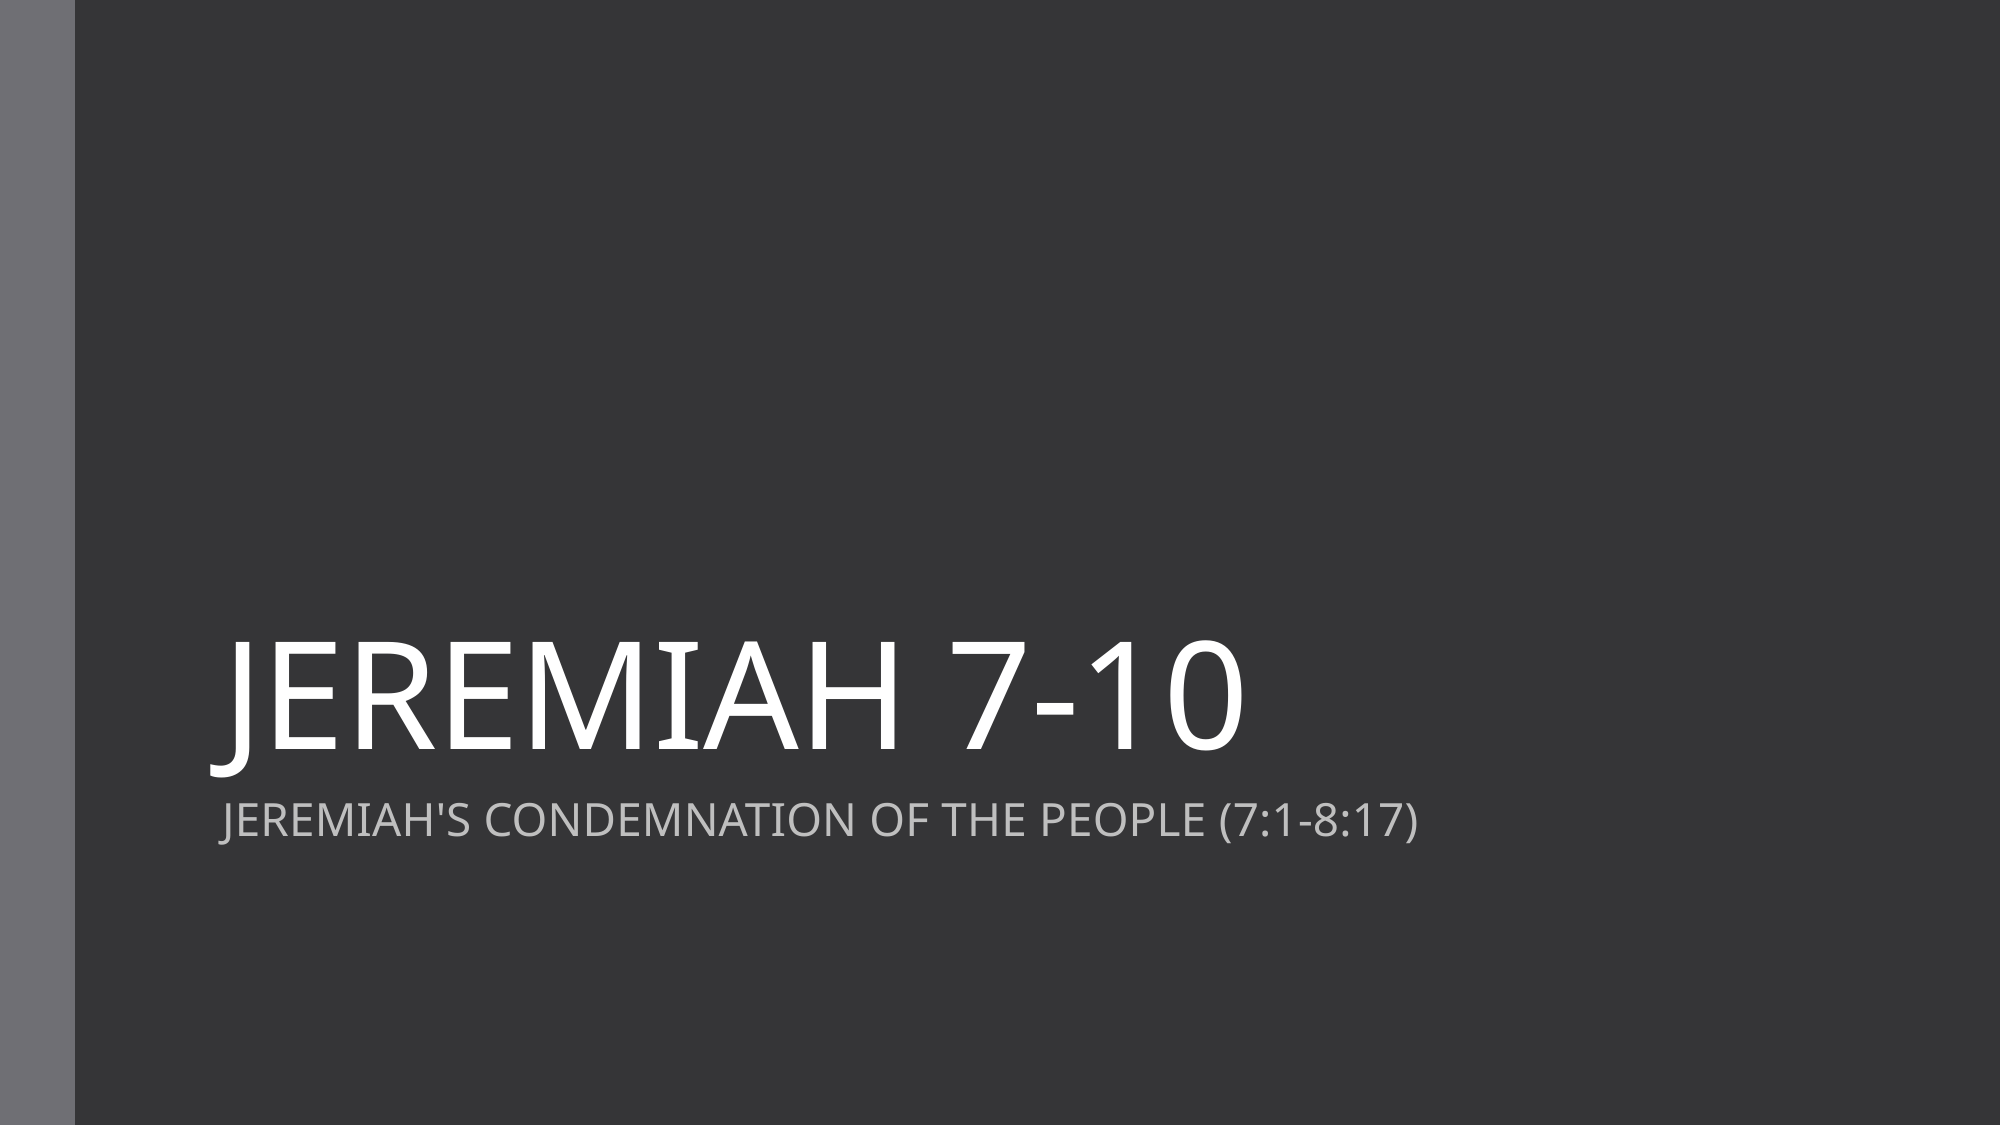

# JEREMIAH 7-10
JEREMIAH'S CONDEMNATION OF THE PEOPLE (7:1-8:17)